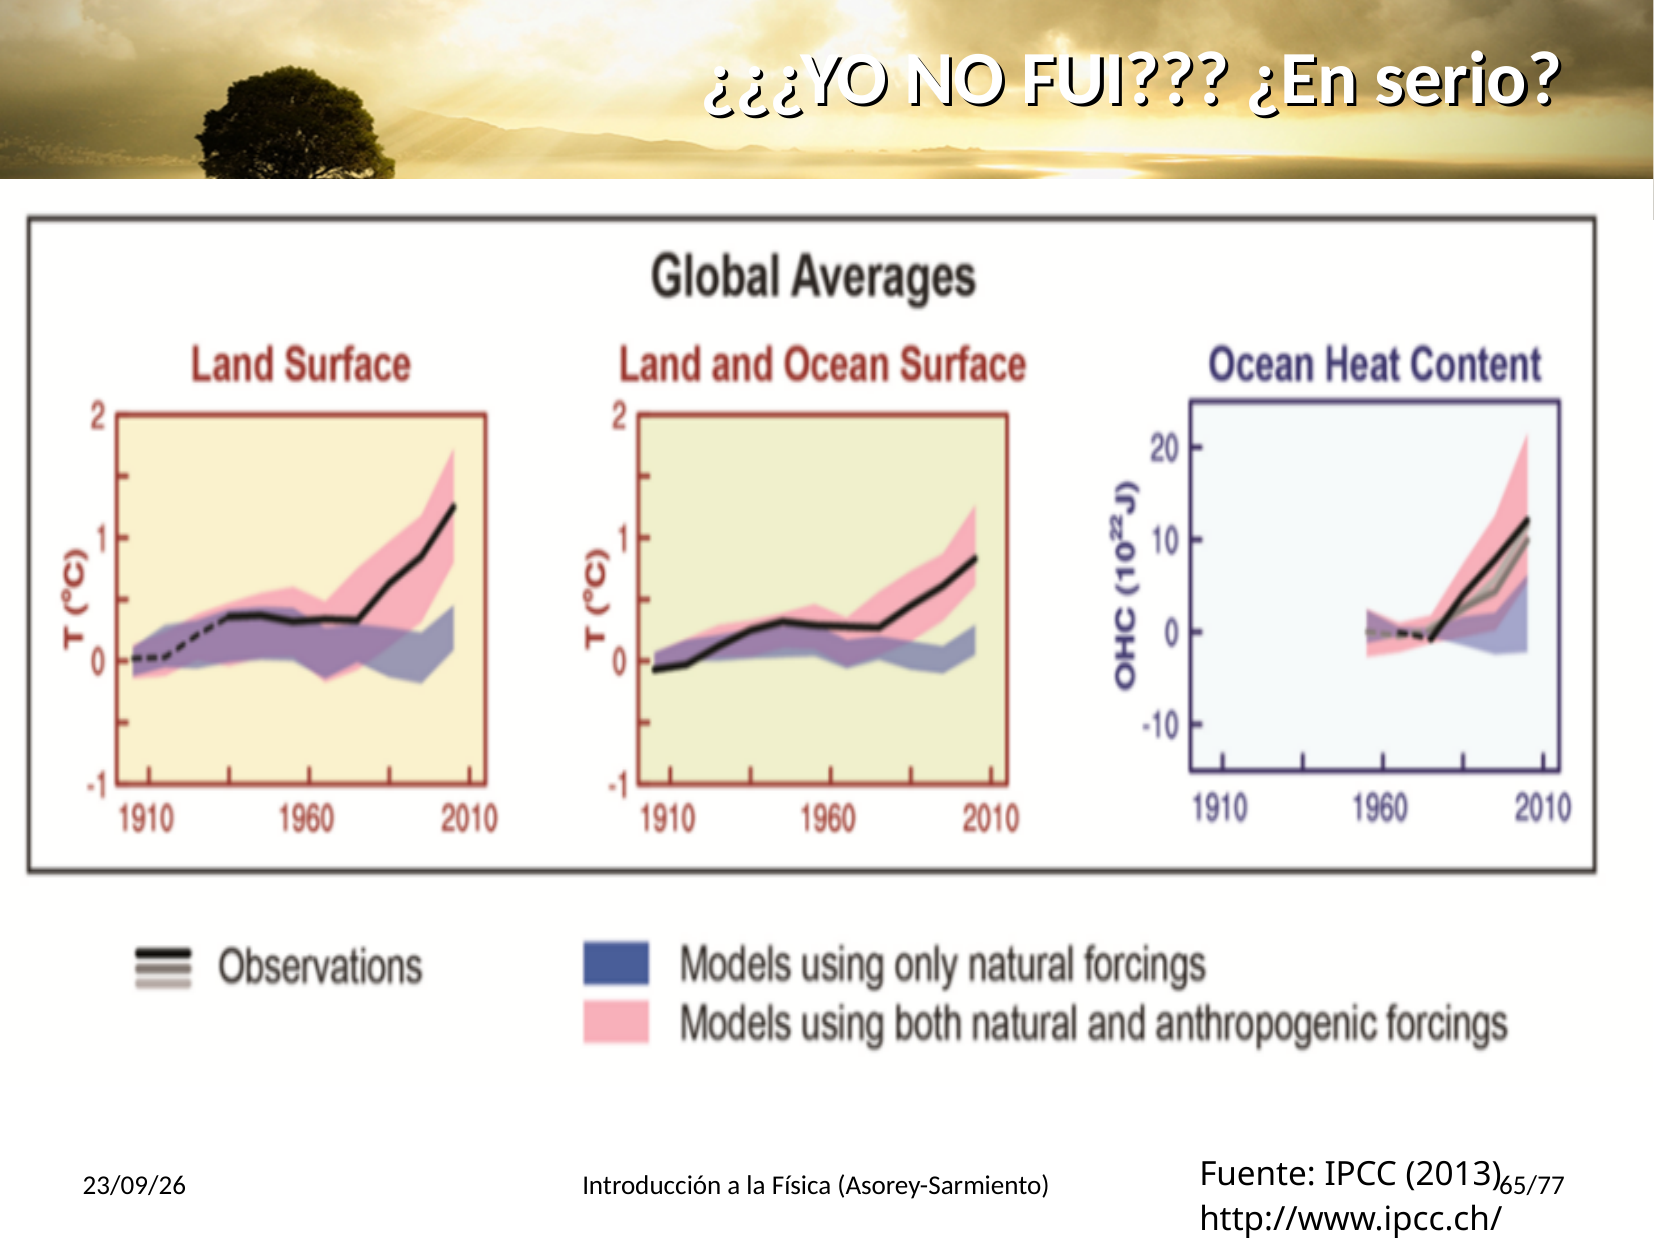

# ¿¿¿YO NO FUI??? ¿En serio?
Fuente: IPCC (2013)
http://www.ipcc.ch/
Introducción a la Física (Asorey-Sarmiento)
65